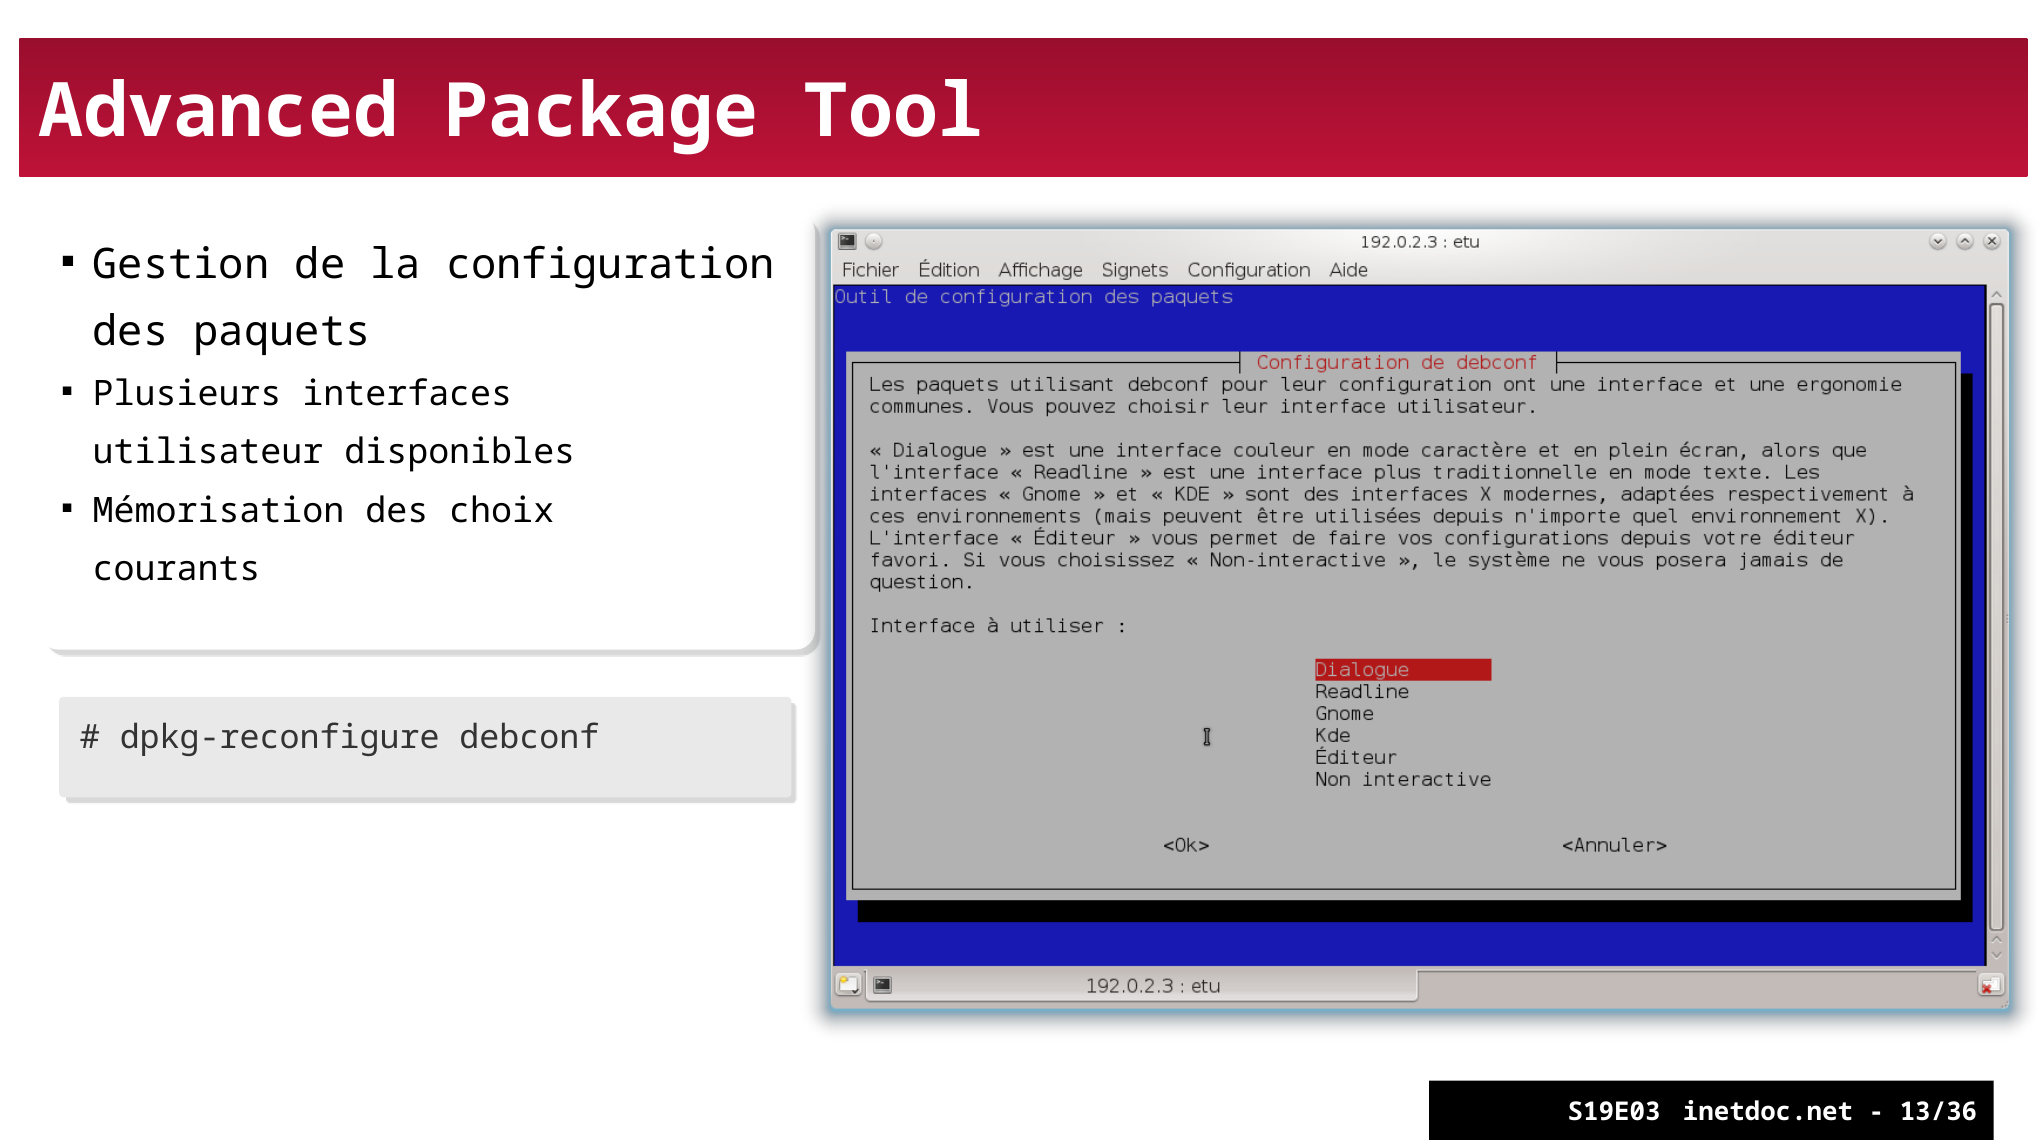

Advanced Package Tool
Gestion de la configuration
des paquets
Plusieurs interfaces
utilisateur disponibles
Mémorisation des choix
courants
# dpkg-reconfigure debconf
S19E03	inetdoc.net - /36